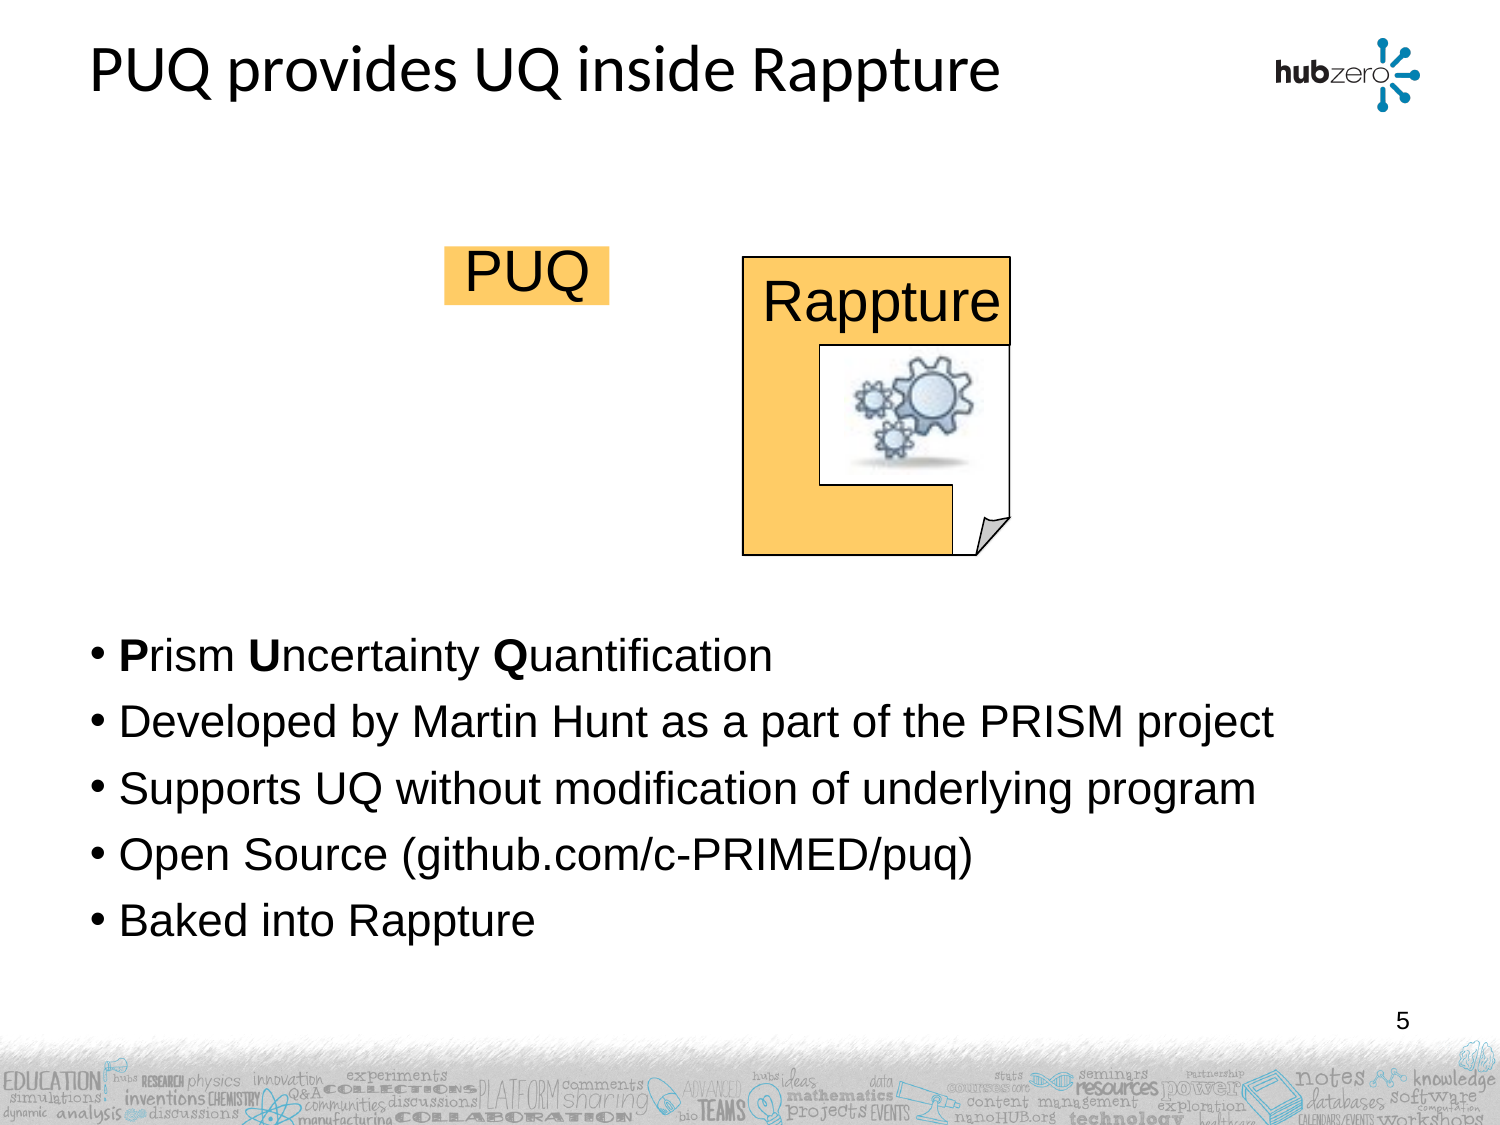

PUQ provides UQ inside Rappture
PUQ
Rappture
 Prism Uncertainty Quantification
 Developed by Martin Hunt as a part of the PRISM project
 Supports UQ without modification of underlying program
 Open Source (github.com/c-PRIMED/puq)
 Baked into Rappture